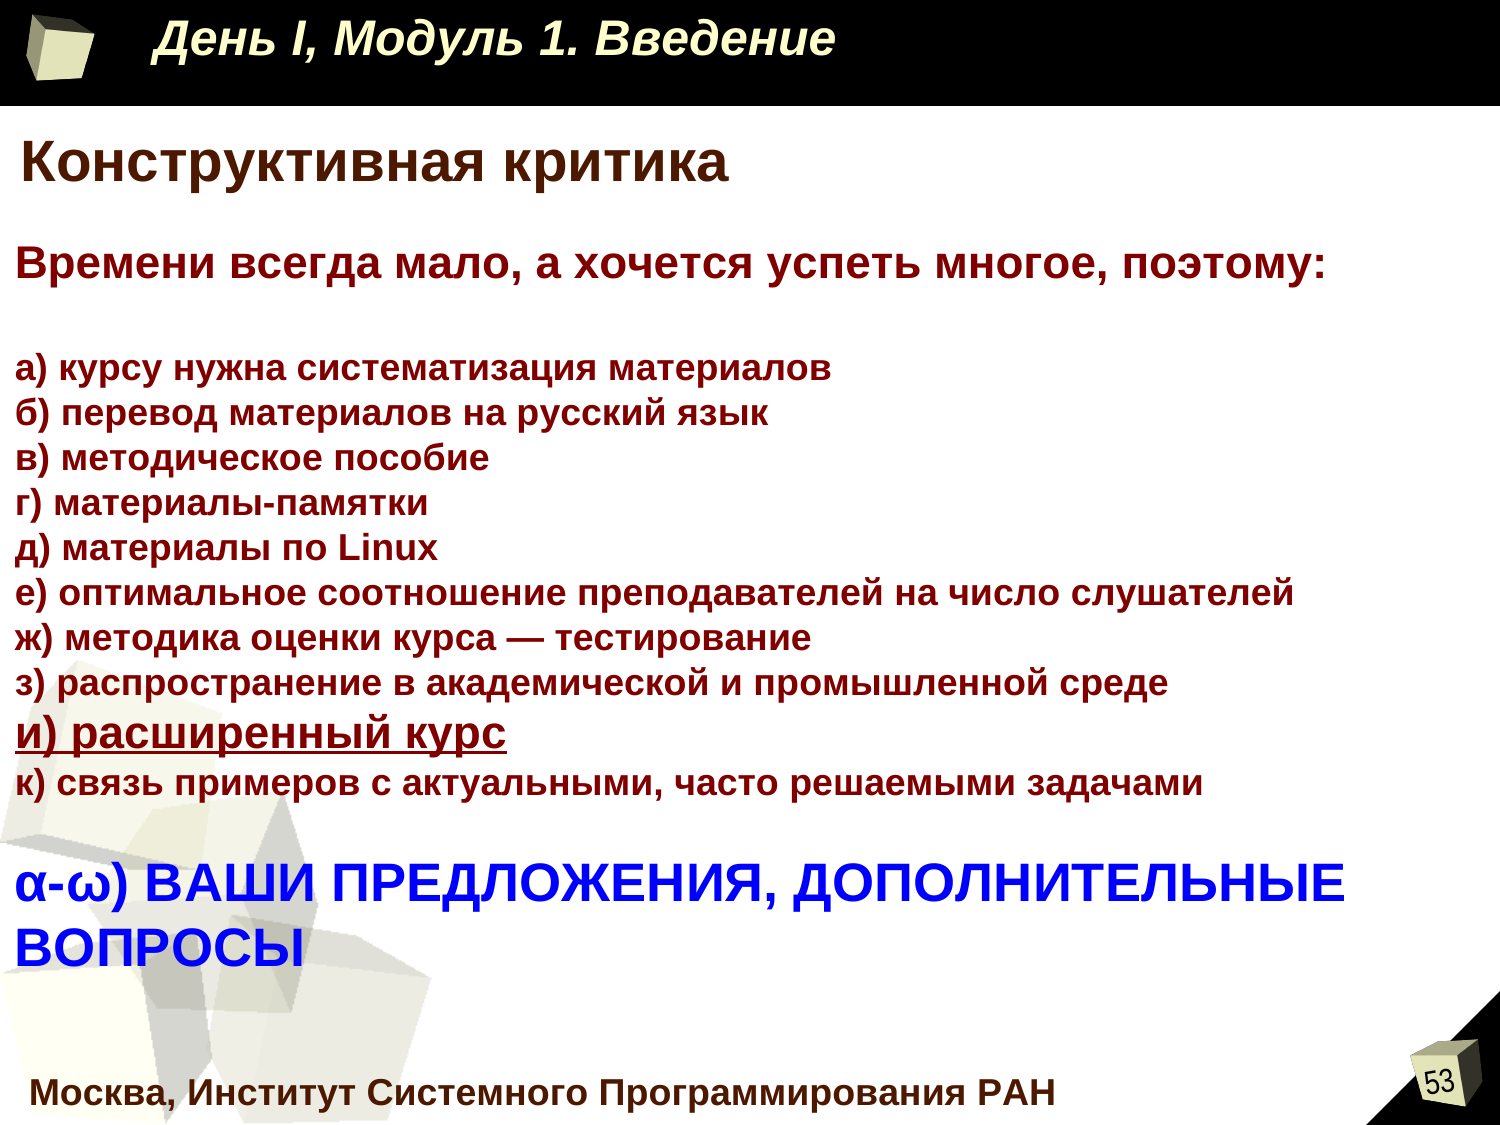

#
Конструктивная критика
Времени всегда мало, а хочется успеть многое, поэтому:
а) курсу нужна систематизация материалов
б) перевод материалов на русский язык
в) методическое пособие
г) материалы-памятки
д) материалы по Linux
е) оптимальное соотношение преподавателей на число слушателей
ж) методика оценки курса — тестирование
з) распространение в академической и промышленной среде
и) расширенный курс
к) связь примеров с актуальными, часто решаемыми задачами
α-ω) ВАШИ ПРЕДЛОЖЕНИЯ, ДОПОЛНИТЕЛЬНЫЕ ВОПРОСЫ